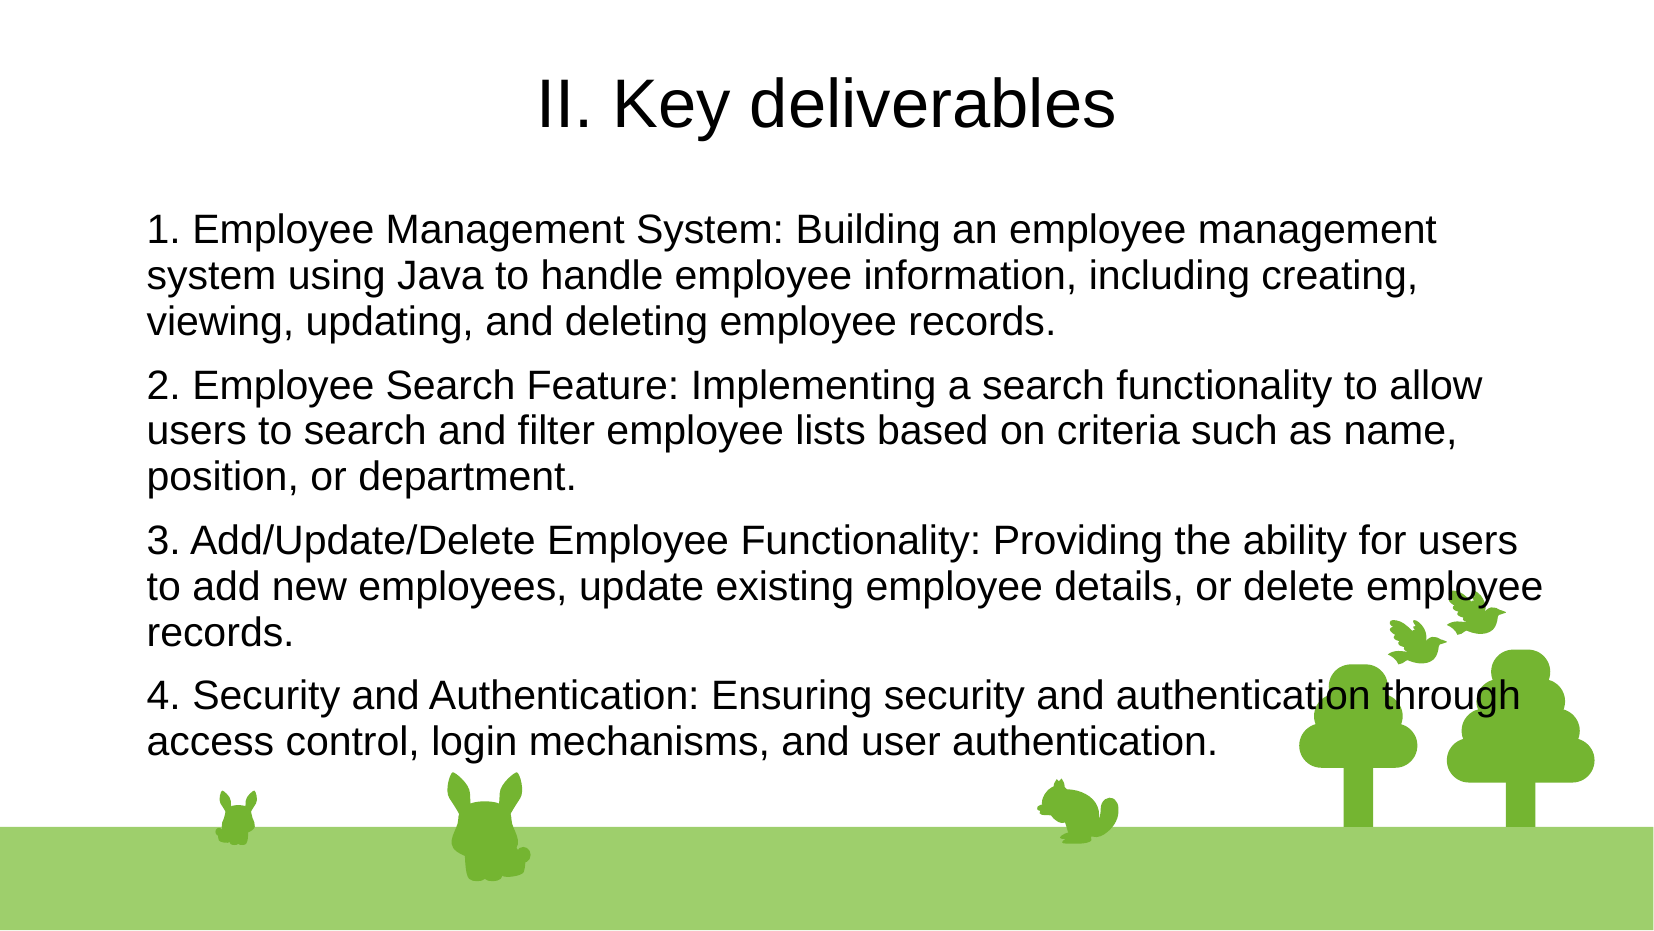

# II. Key deliverables
1. Employee Management System: Building an employee management system using Java to handle employee information, including creating, viewing, updating, and deleting employee records.
2. Employee Search Feature: Implementing a search functionality to allow users to search and filter employee lists based on criteria such as name, position, or department.
3. Add/Update/Delete Employee Functionality: Providing the ability for users to add new employees, update existing employee details, or delete employee records.
4. Security and Authentication: Ensuring security and authentication through access control, login mechanisms, and user authentication.